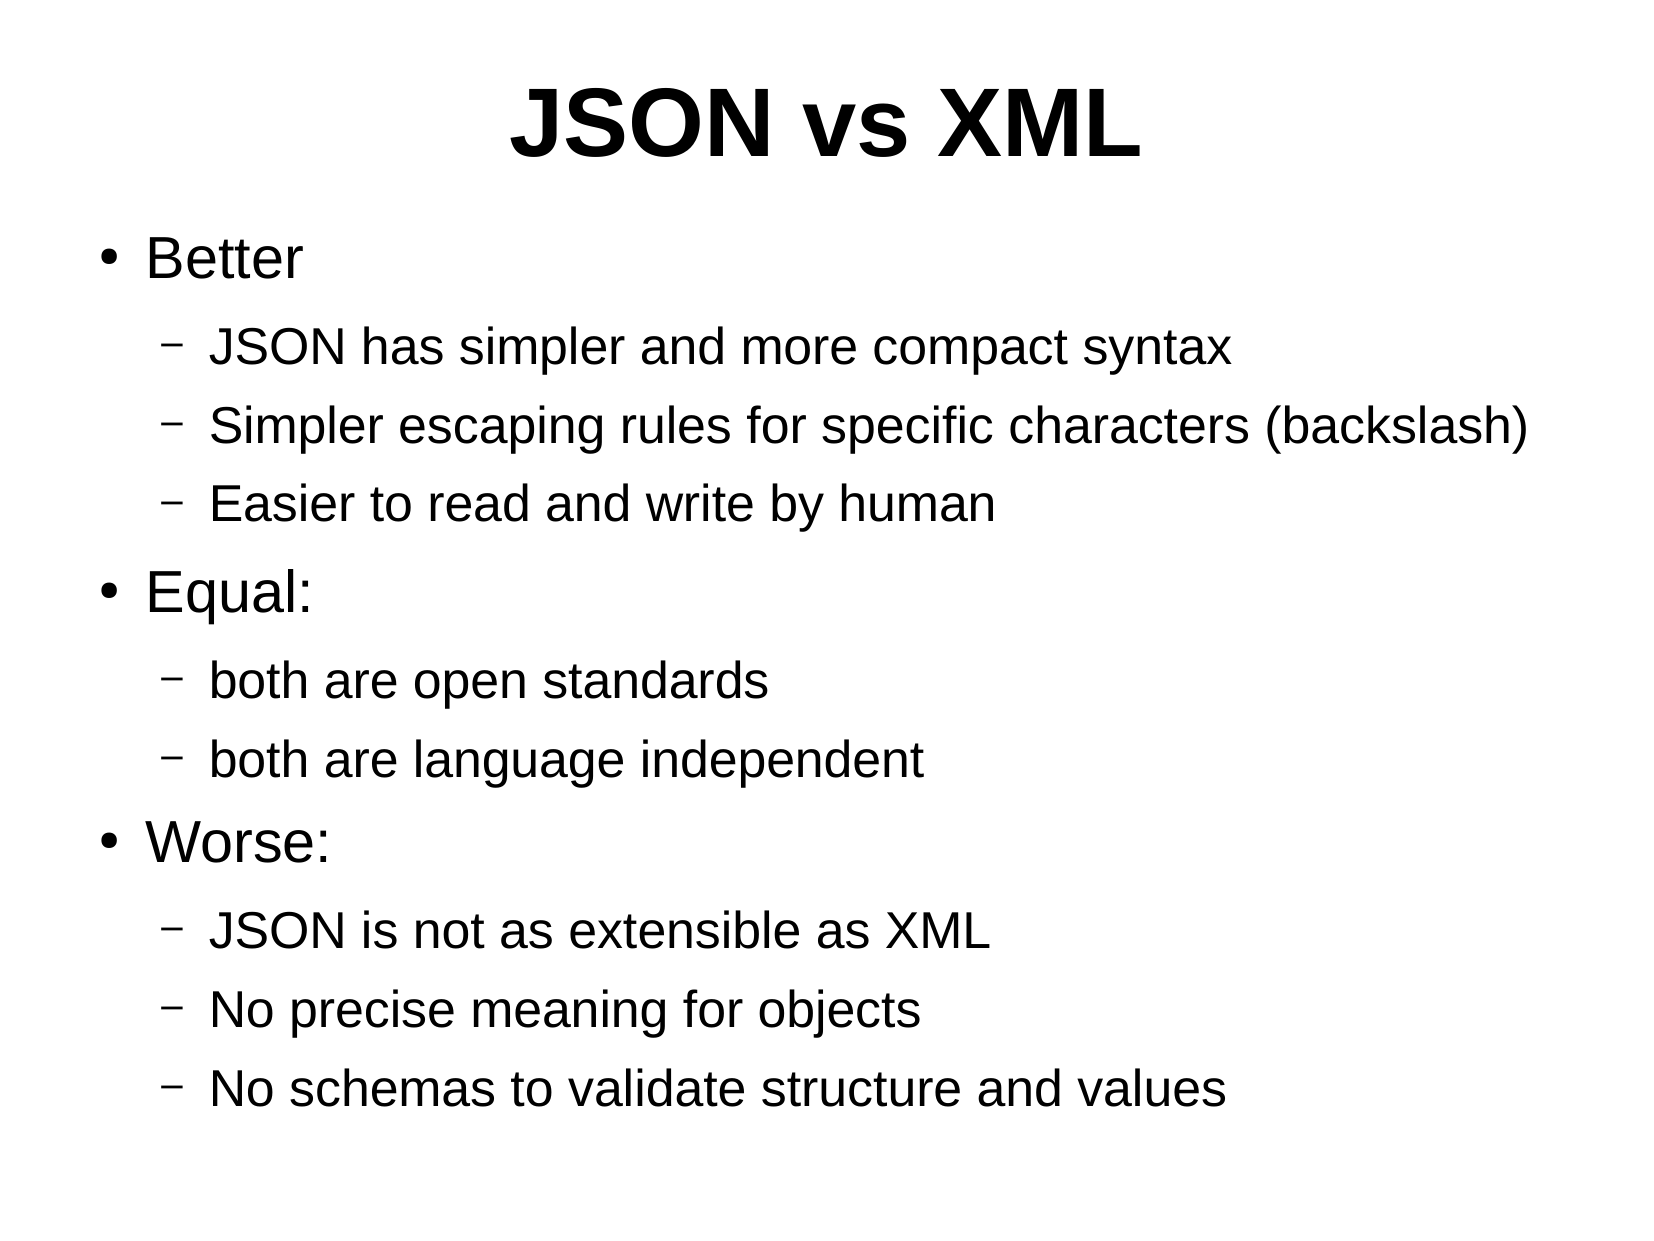

# JSON vs XML
Better
JSON has simpler and more compact syntax
Simpler escaping rules for specific characters (backslash)
Easier to read and write by human
Equal:
both are open standards
both are language independent
Worse:
JSON is not as extensible as XML
No precise meaning for objects
No schemas to validate structure and values